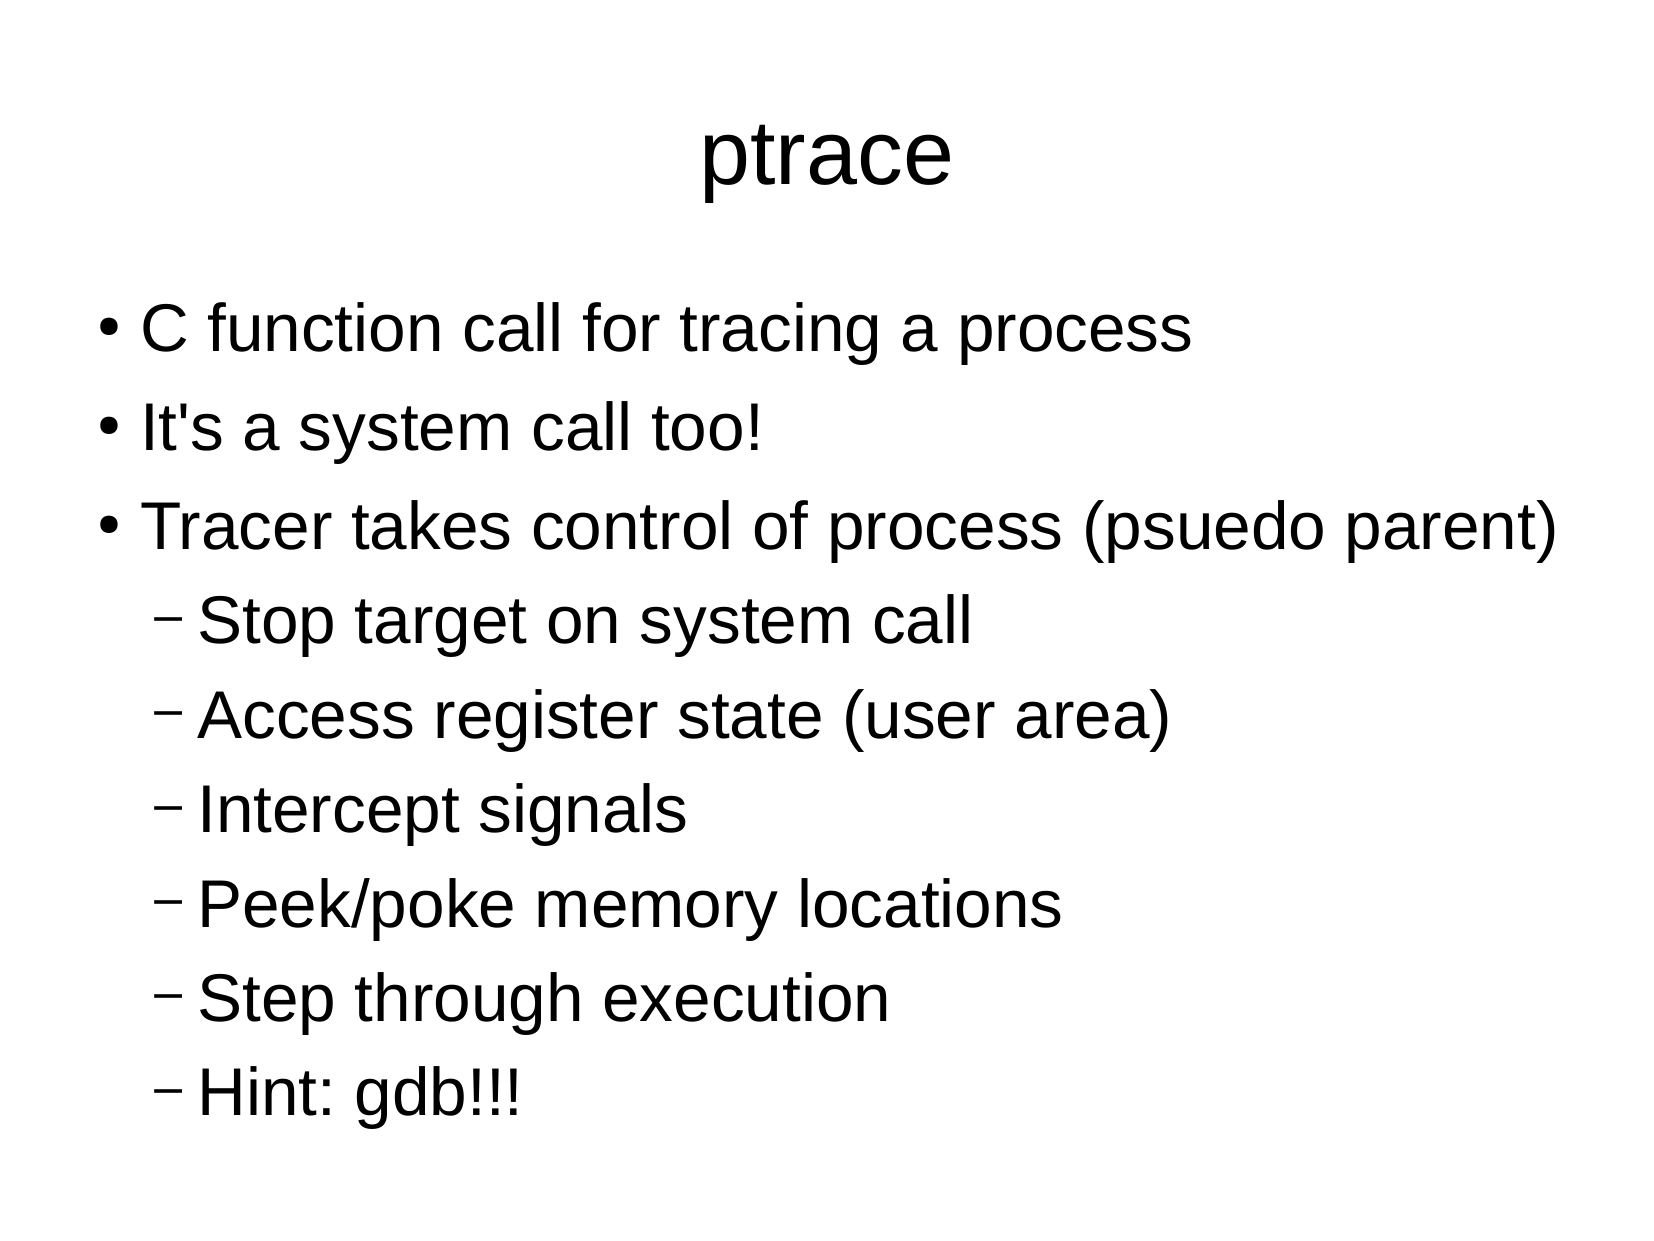

# ptrace
C function call for tracing a process
It's a system call too!
Tracer takes control of process (psuedo parent)
Stop target on system call
Access register state (user area)
Intercept signals
Peek/poke memory locations
Step through execution
Hint: gdb!!!